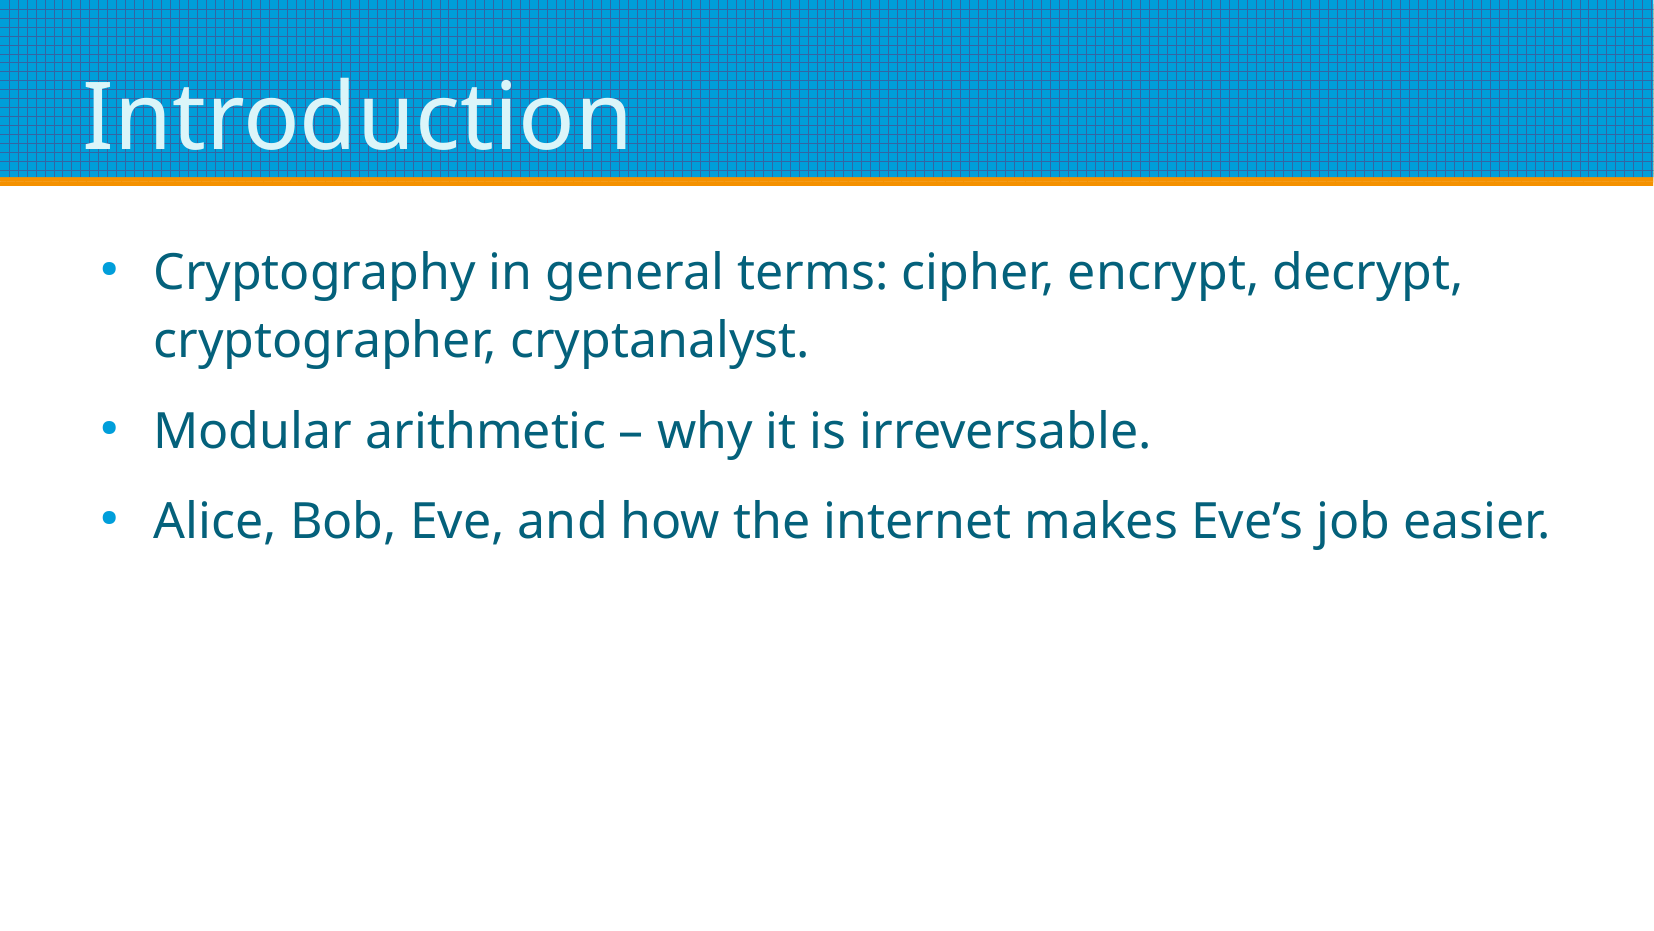

# Introduction
Cryptography in general terms: cipher, encrypt, decrypt, cryptographer, cryptanalyst.
Modular arithmetic – why it is irreversable.
Alice, Bob, Eve, and how the internet makes Eve’s job easier.